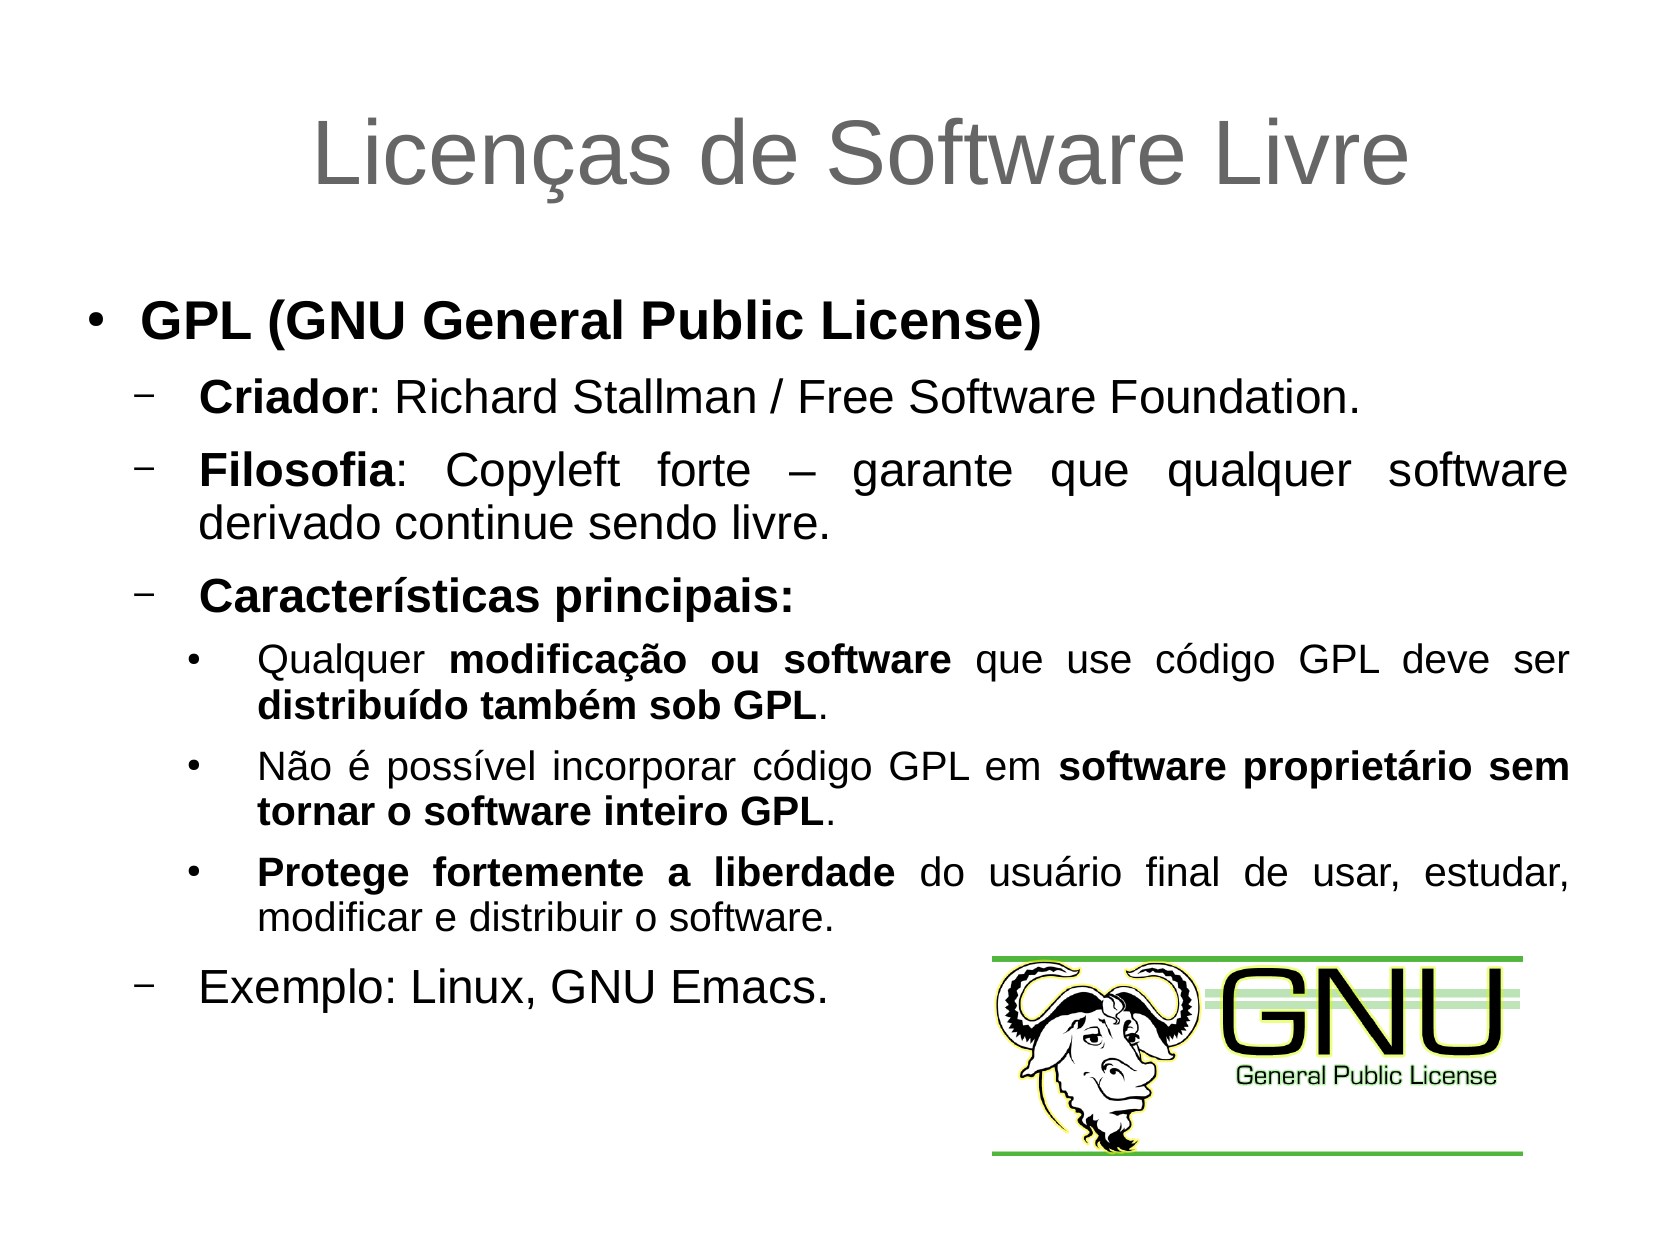

# Licenças de Software Livre
GPL (GNU General Public License)
Criador: Richard Stallman / Free Software Foundation.
Filosofia: Copyleft forte – garante que qualquer software derivado continue sendo livre.
Características principais:
Qualquer modificação ou software que use código GPL deve ser distribuído também sob GPL.
Não é possível incorporar código GPL em software proprietário sem tornar o software inteiro GPL.
Protege fortemente a liberdade do usuário final de usar, estudar, modificar e distribuir o software.
Exemplo: Linux, GNU Emacs.